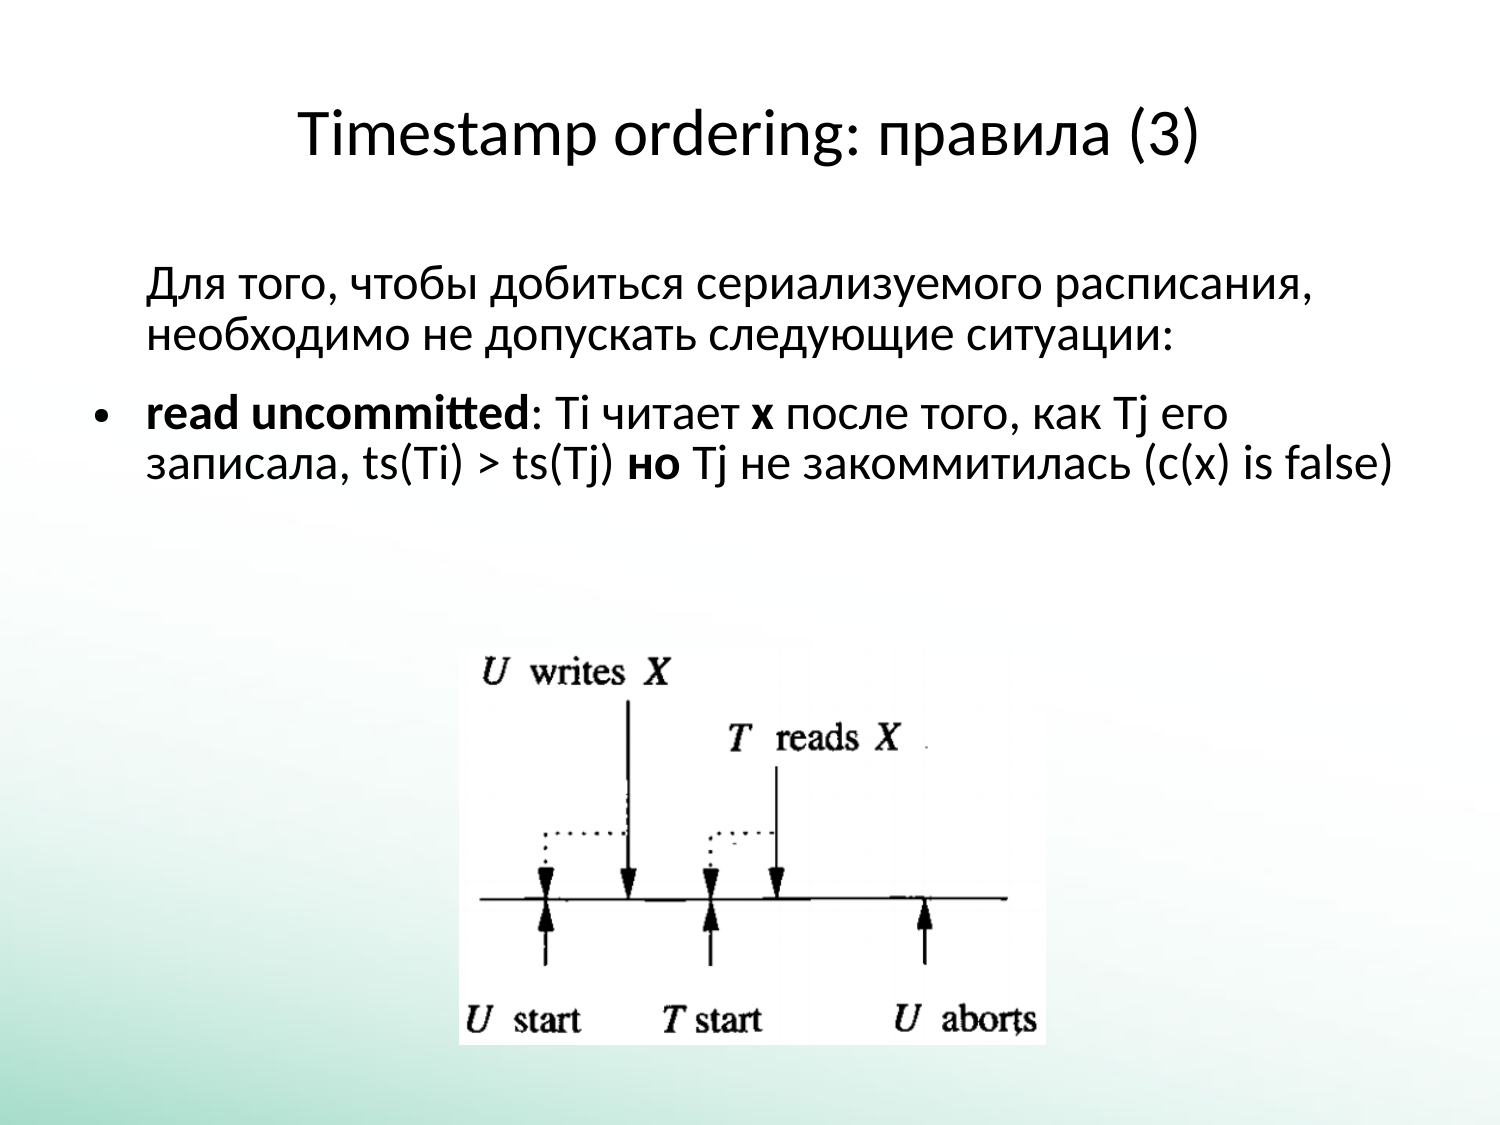

# Timestamp ordering: правила (3)
Для того, чтобы добиться сериализуемого расписания, необходимо не допускать следующие ситуации:
read uncommitted: Ti читает x после того, как Tj его записала, ts(Ti) > ts(Tj) но Tj не закоммитилась (с(x) is false)